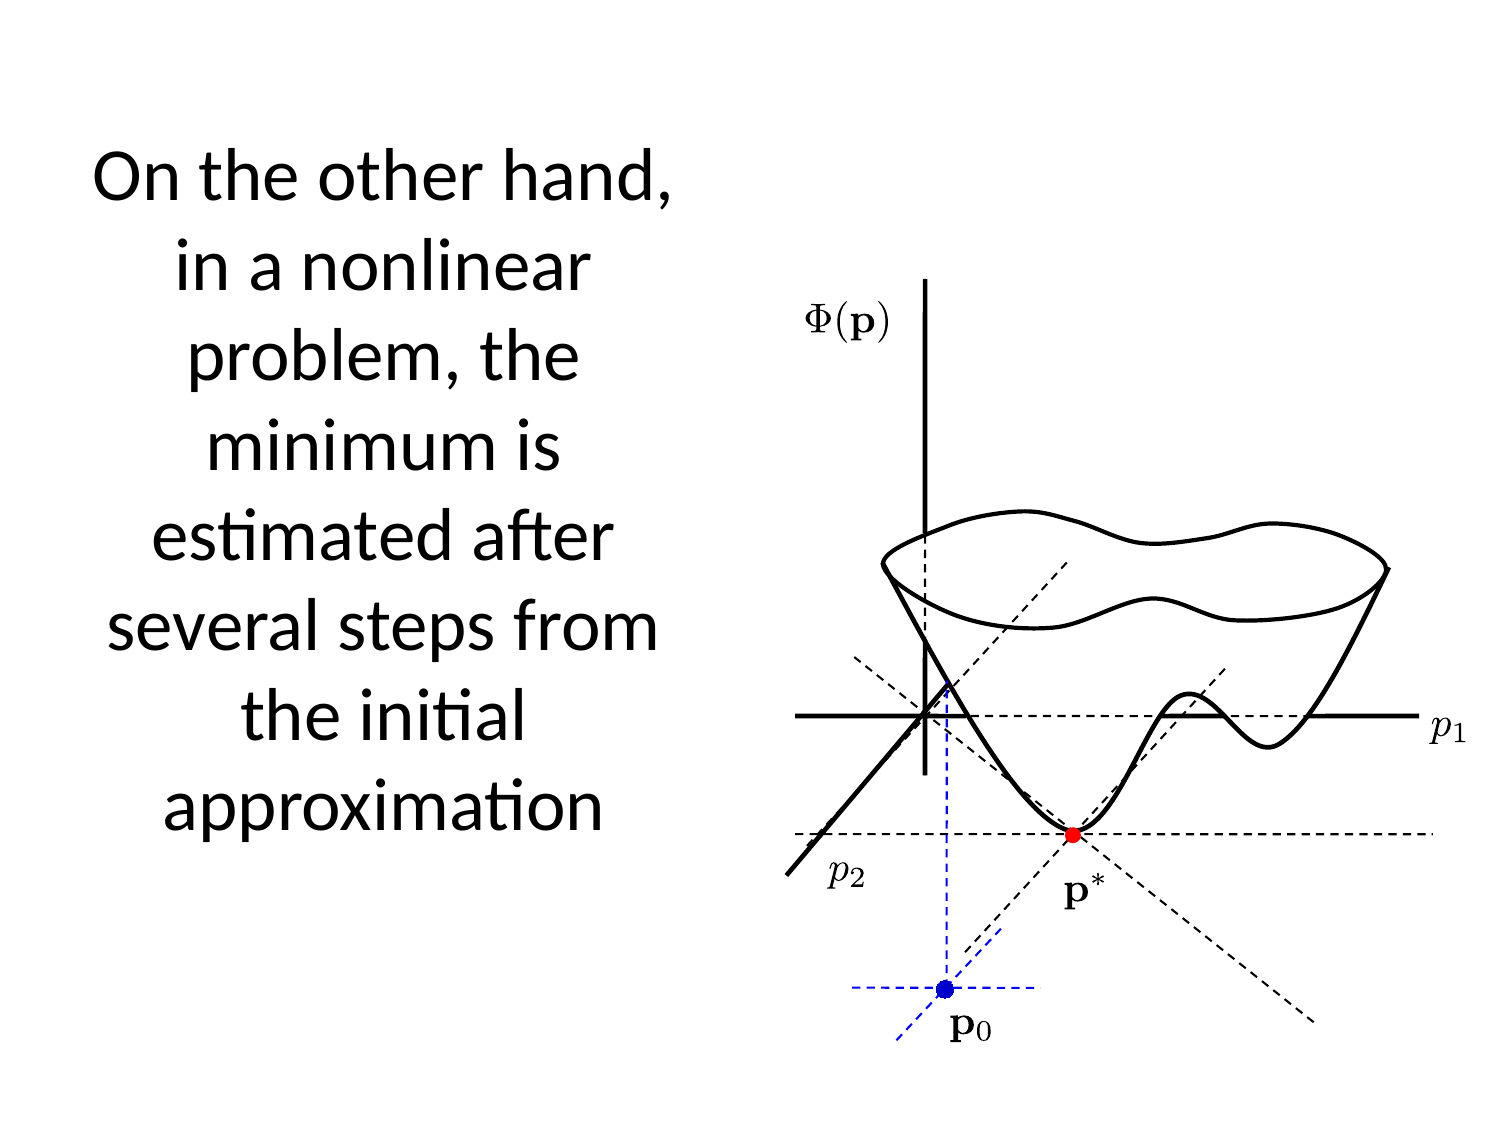

On the other hand, in a nonlinear problem, the minimum is estimated after several steps from the initial approximation